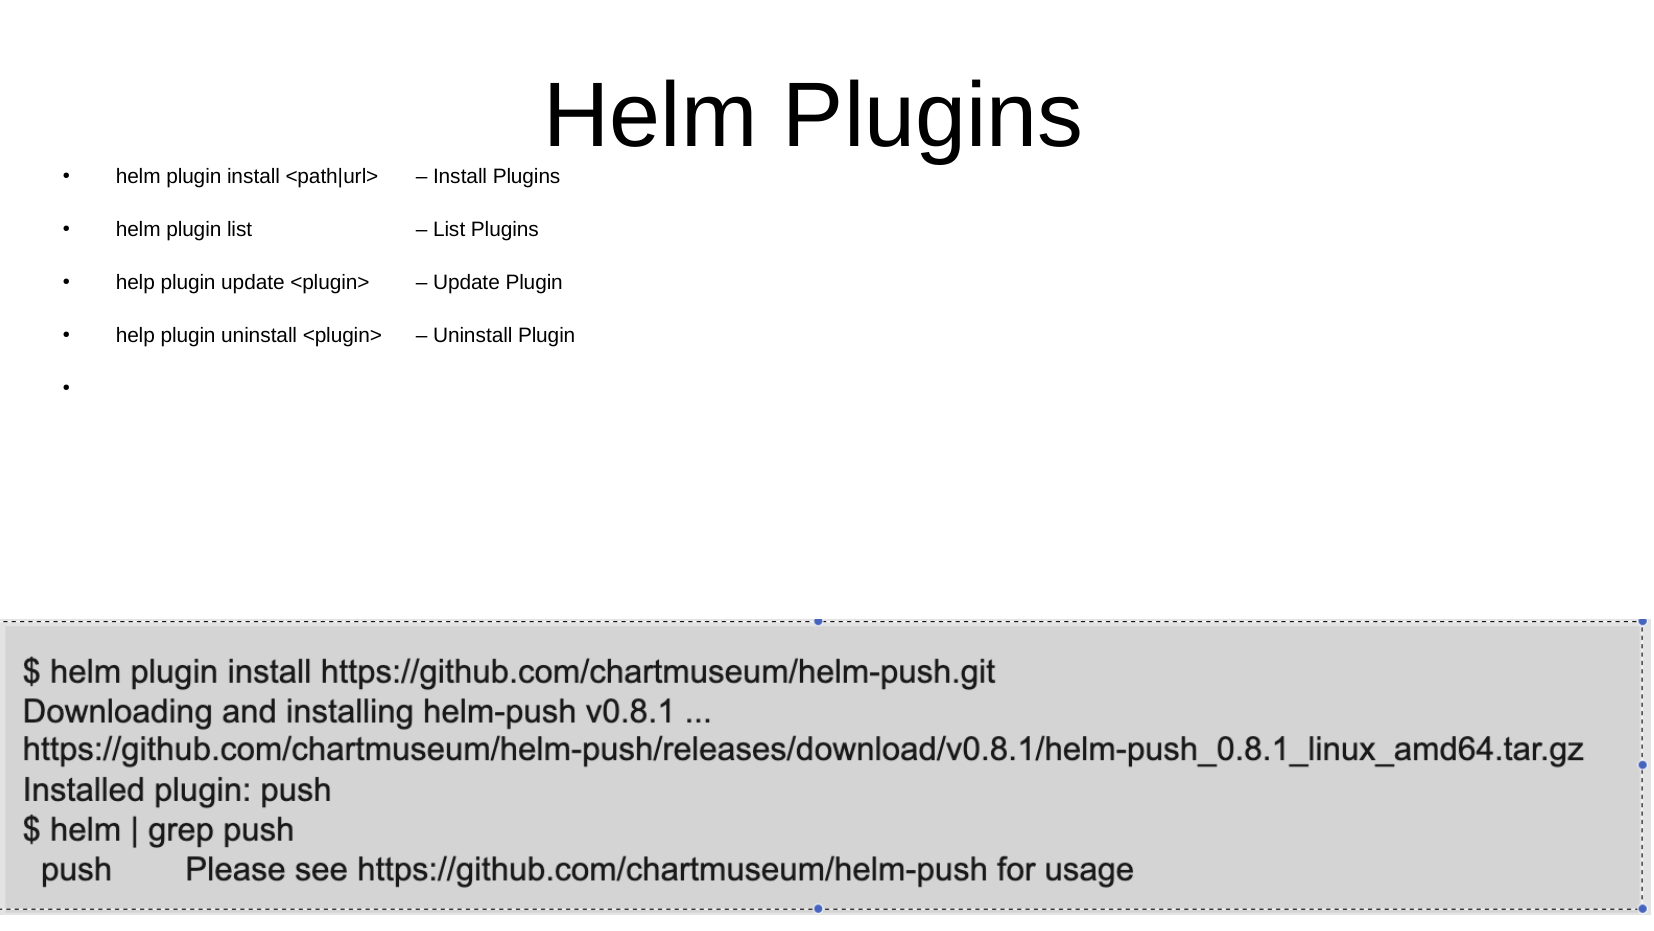

# Helm Plugins
helm plugin install <path|url> 	– Install Plugins
helm plugin list			– List Plugins
help plugin update <plugin>	– Update Plugin
help plugin uninstall <plugin>	– Uninstall Plugin